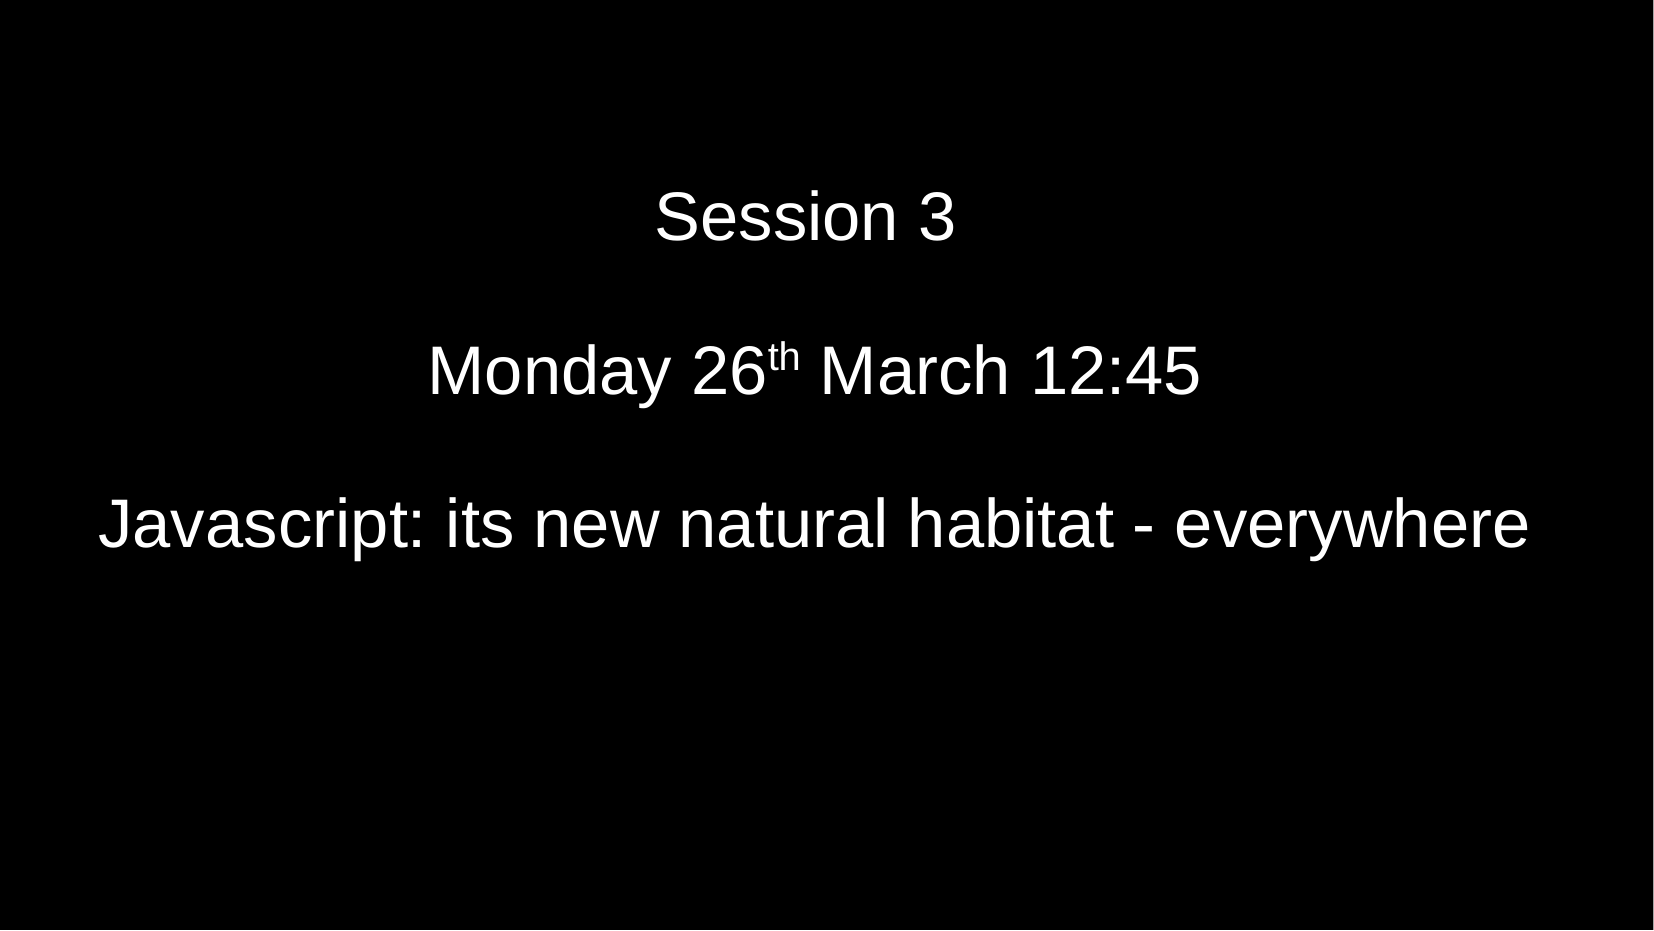

# Session 3 Monday 26th March 12:45 Javascript: its new natural habitat - everywhere